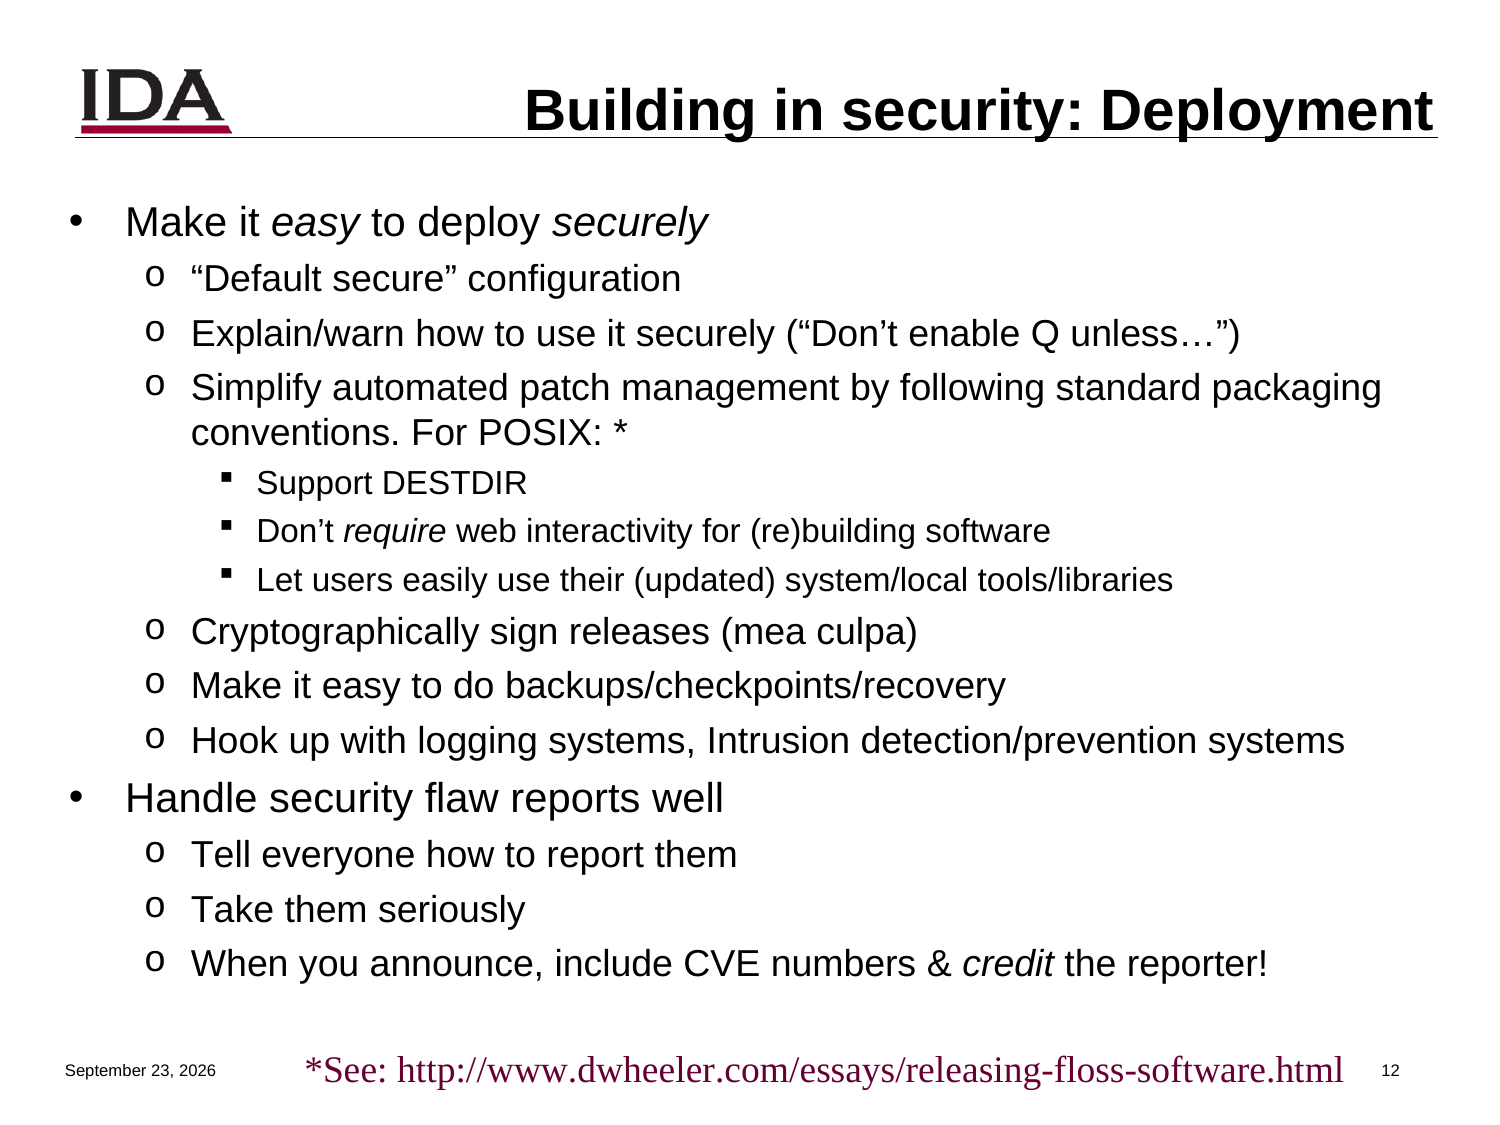

# Building in security: Deployment
Make it easy to deploy securely
“Default secure” configuration
Explain/warn how to use it securely (“Don’t enable Q unless…”)
Simplify automated patch management by following standard packaging conventions. For POSIX: *
Support DESTDIR
Don’t require web interactivity for (re)building software
Let users easily use their (updated) system/local tools/libraries
Cryptographically sign releases (mea culpa)
Make it easy to do backups/checkpoints/recovery
Hook up with logging systems, Intrusion detection/prevention systems
Handle security flaw reports well
Tell everyone how to report them
Take them seriously
When you announce, include CVE numbers & credit the reporter!
*See: http://www.dwheeler.com/essays/releasing-floss-software.html